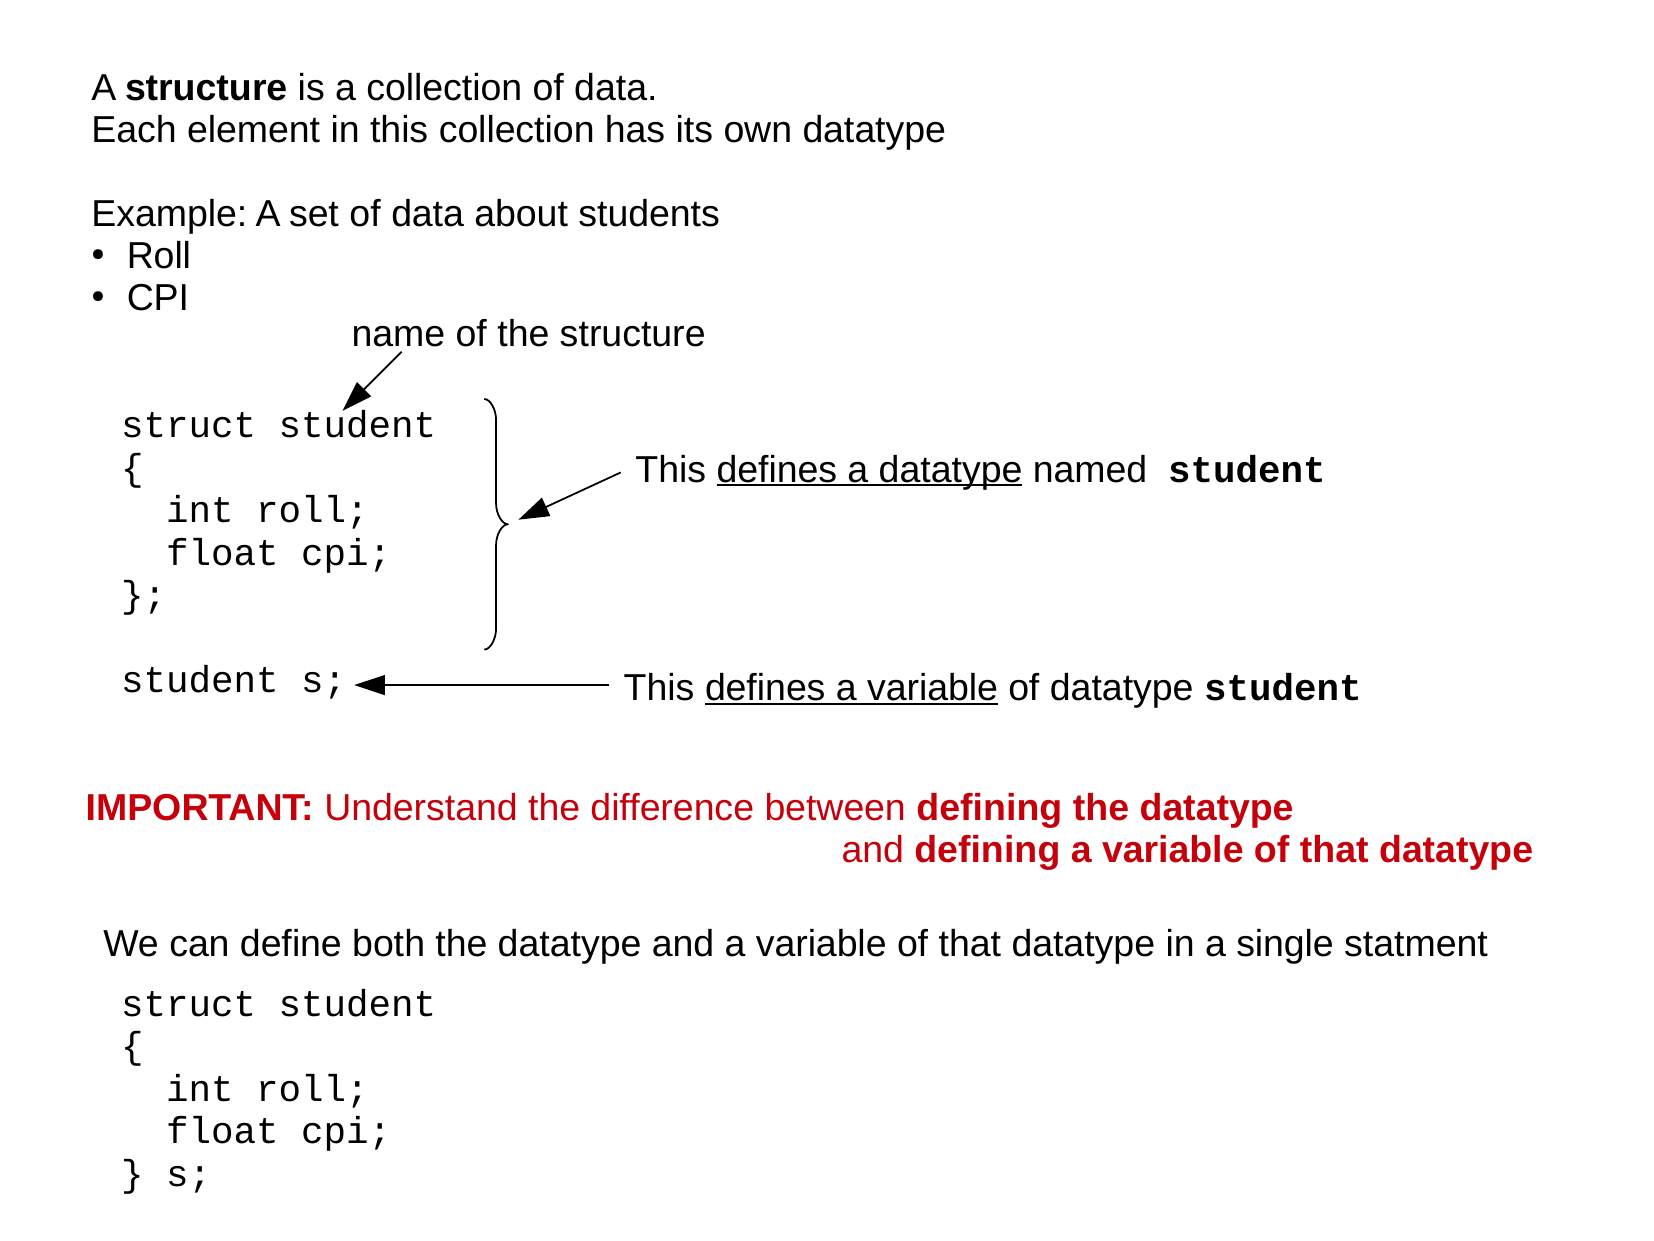

A structure is a collection of data.
Each element in this collection has its own datatype
Example: A set of data about students
Roll
CPI
name of the structure
struct student
{
 int roll;
 float cpi;
};
student s;
This defines a datatype named student
This defines a variable of datatype student
IMPORTANT: Understand the difference between defining the datatype
 and defining a variable of that datatype
We can define both the datatype and a variable of that datatype in a single statment
struct student
{
 int roll;
 float cpi;
} s;